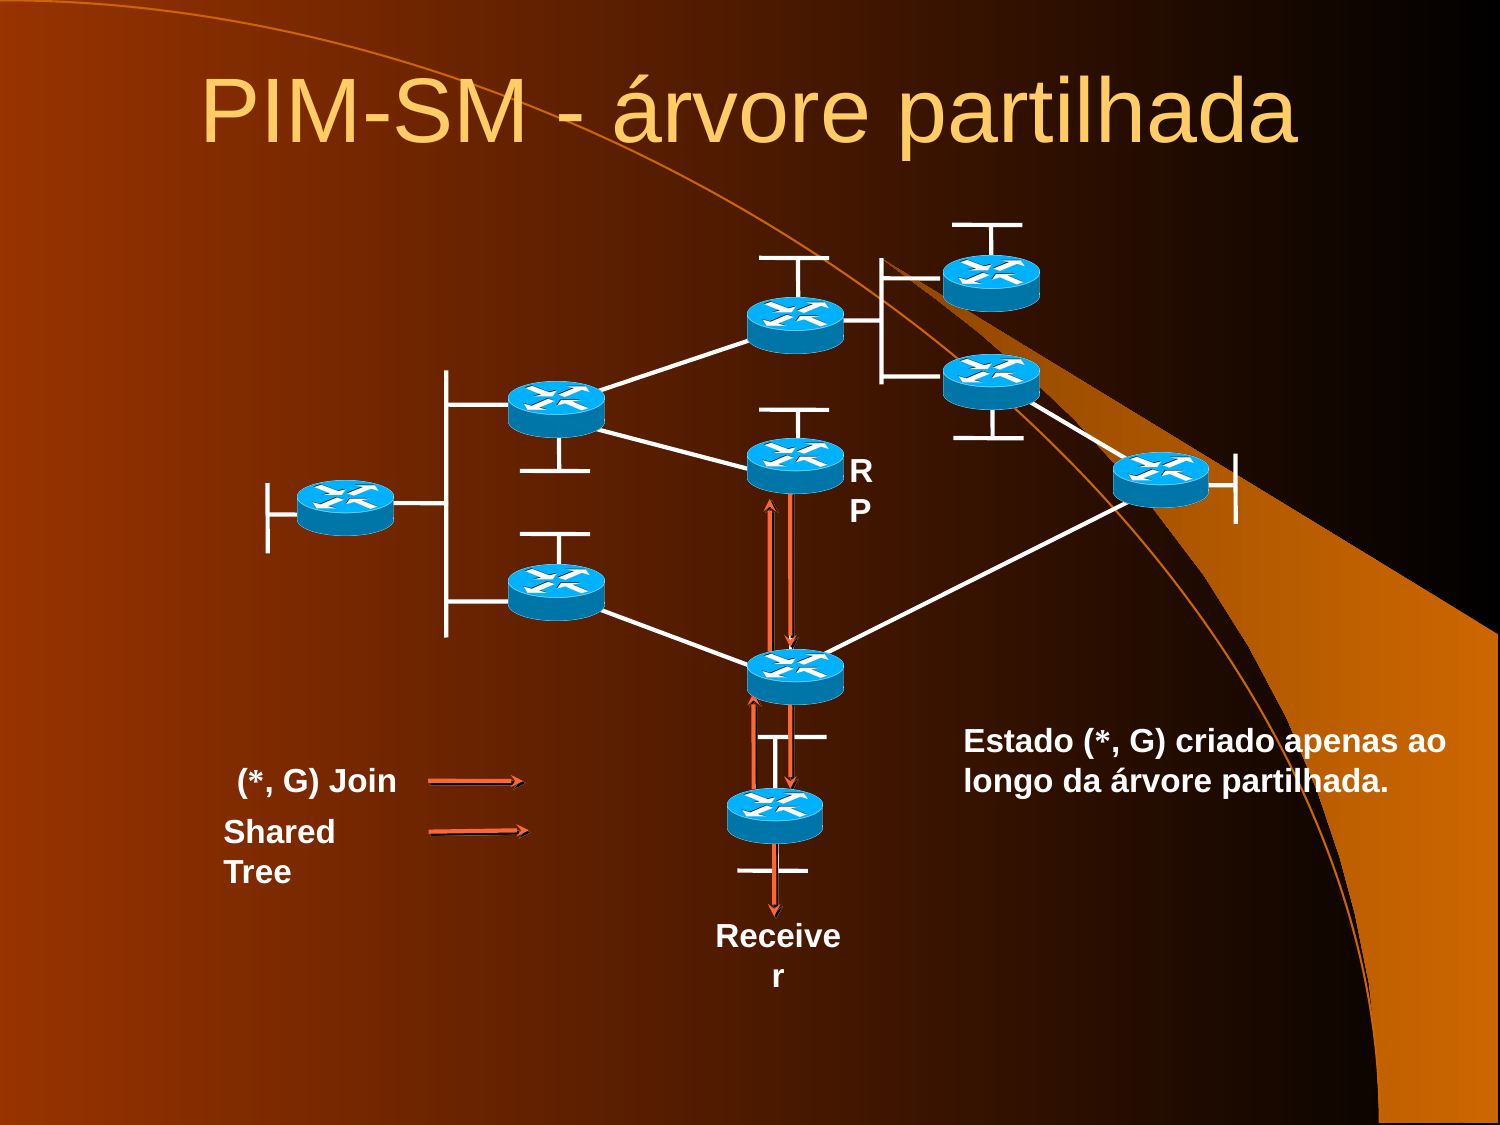

# PIM-SM - árvore partilhada
RP
Estado (*, G) criado apenas ao
longo da árvore partilhada.
(*, G) Join
Shared Tree
Receiver